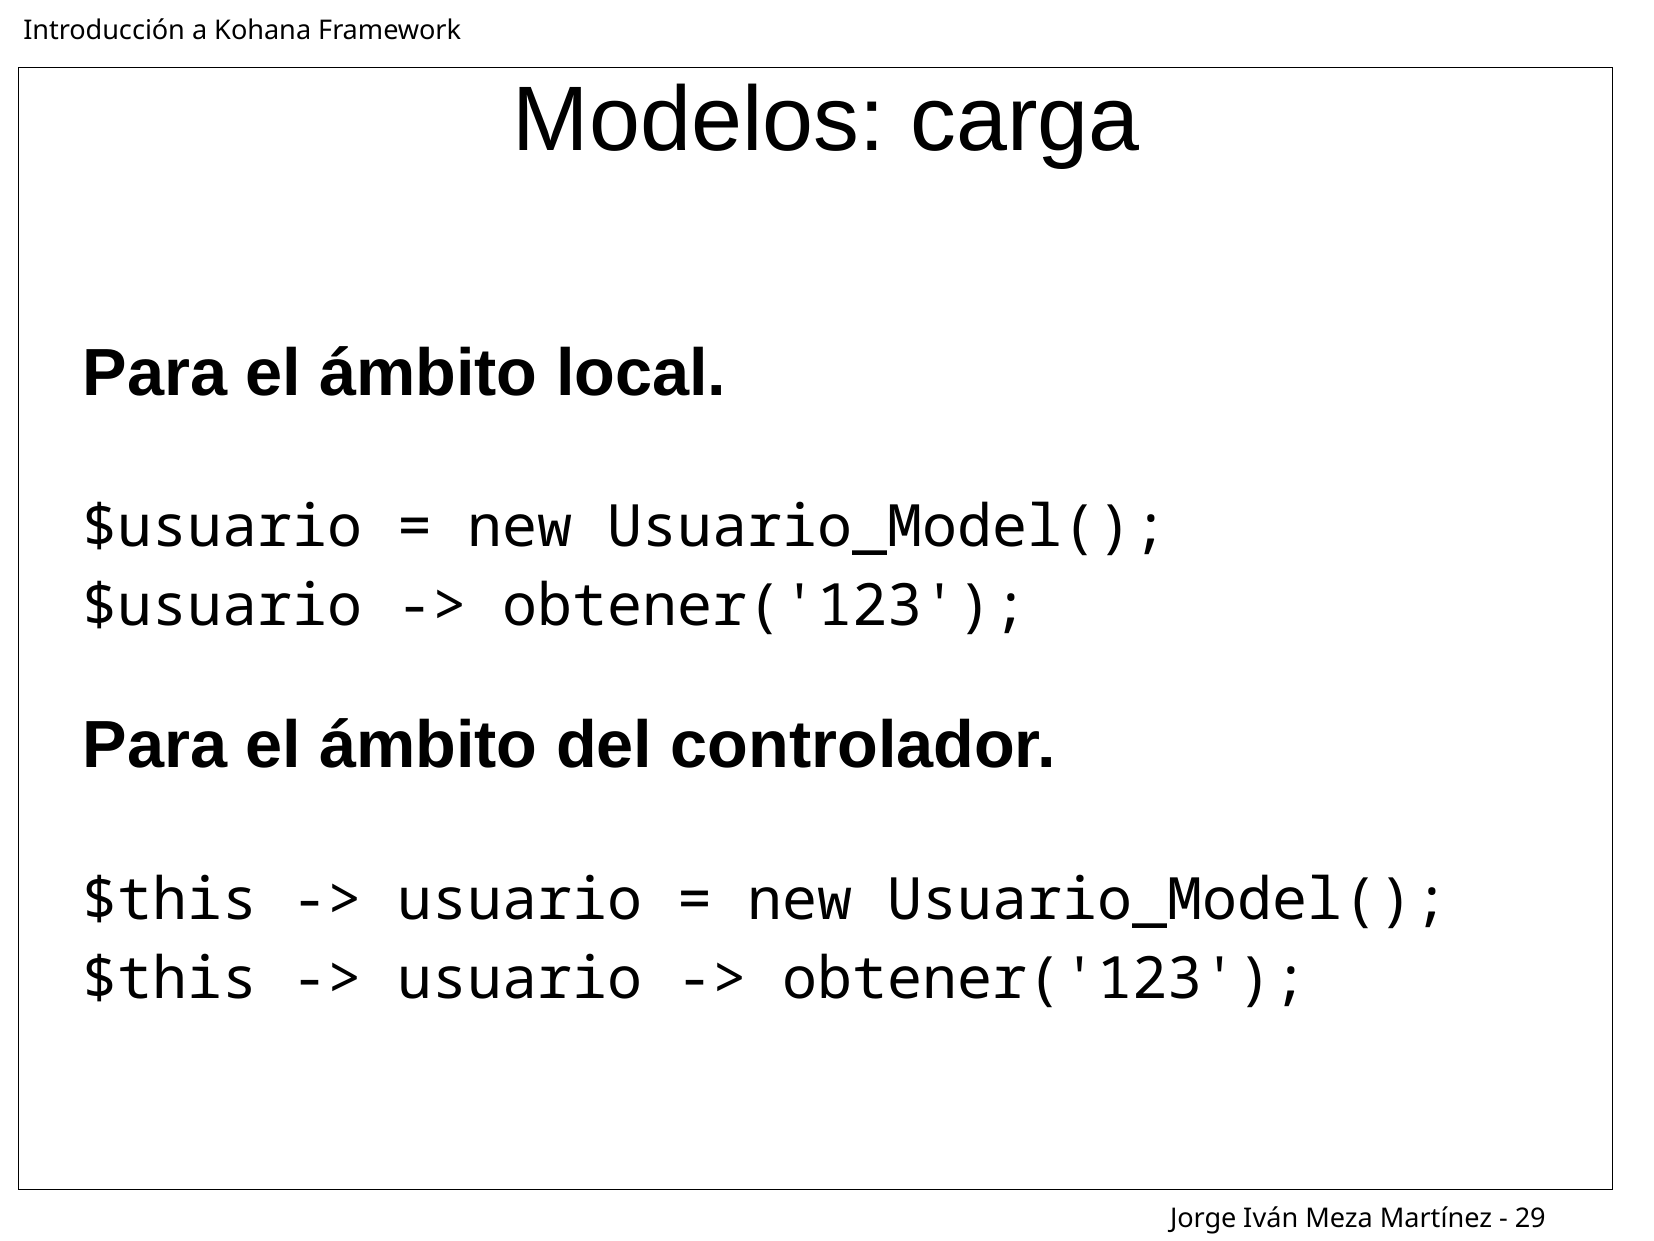

# Modelos: carga
Para el ámbito local.
$usuario = new Usuario_Model();
$usuario -> obtener('123');
Para el ámbito del controlador.
$this -> usuario = new Usuario_Model();
$this -> usuario -> obtener('123');